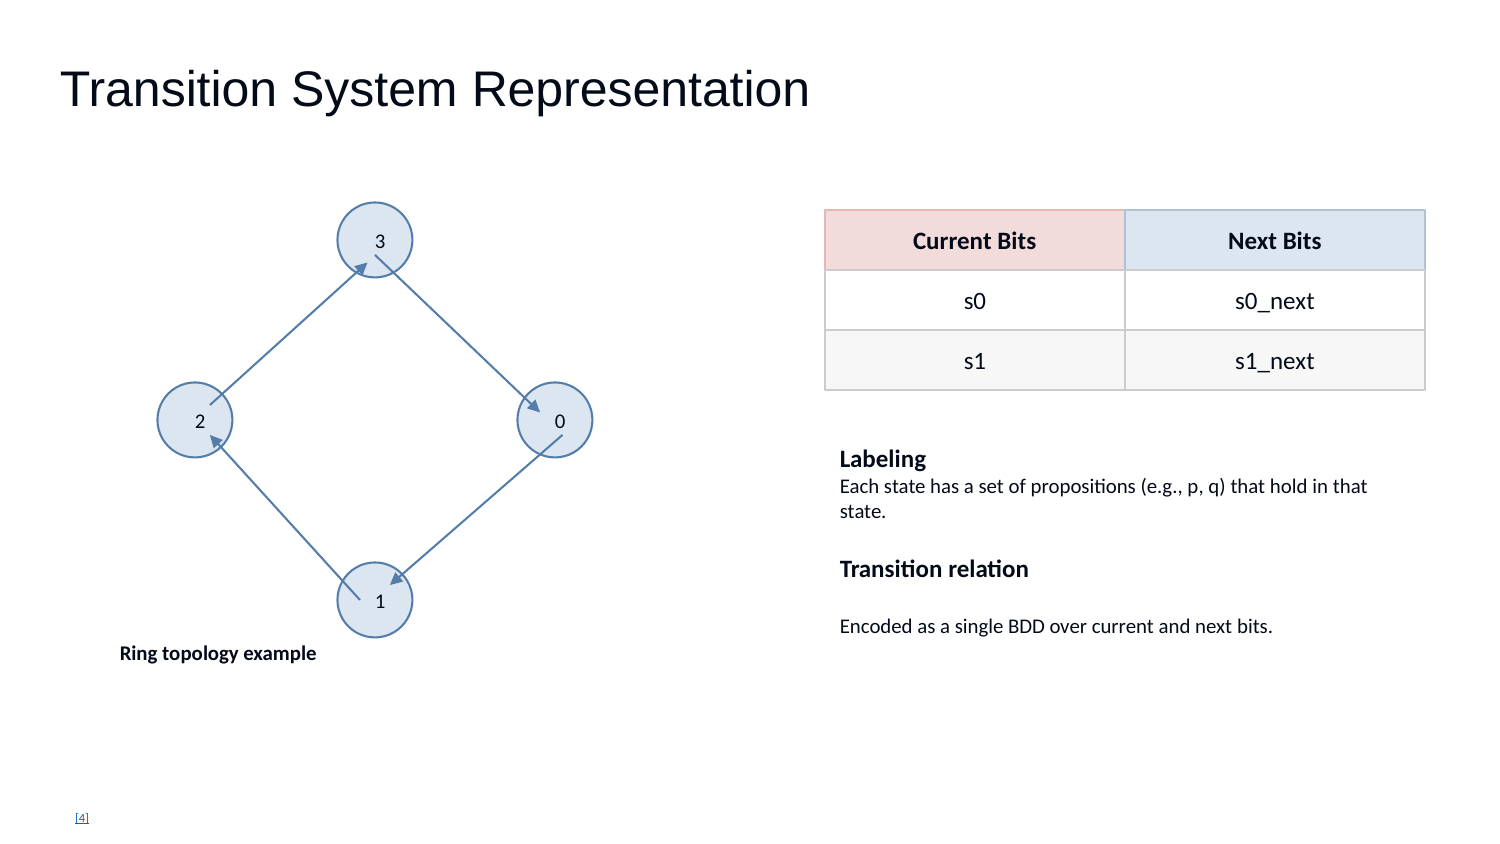

Transition System Representation
Current Bits
Next Bits
3
s0
s0_next
s1
s1_next
2
0
Labeling
Each state has a set of propositions (e.g., p, q) that hold in that state.
Transition relation
Encoded as a single BDD over current and next bits.
1
Ring topology example
[4]